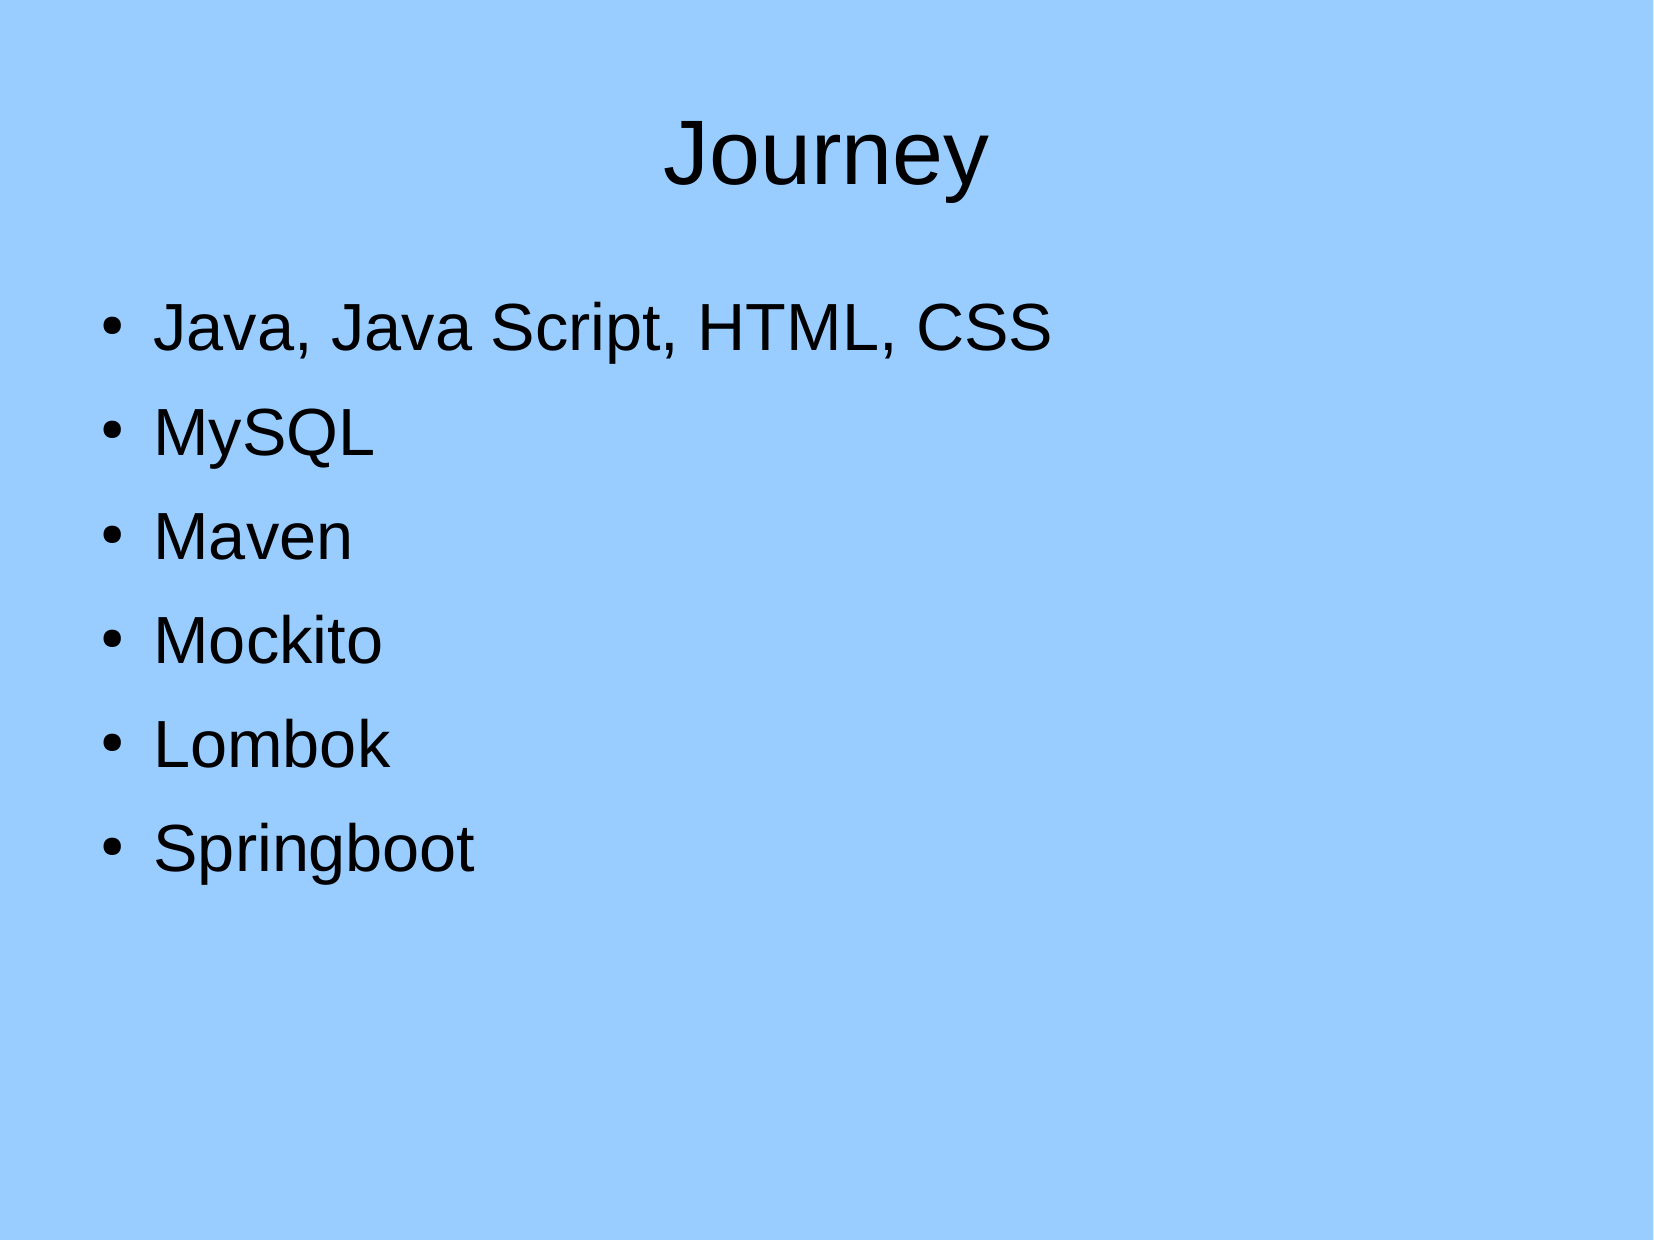

# Journey
Java, Java Script, HTML, CSS
MySQL
Maven
Mockito
Lombok
Springboot